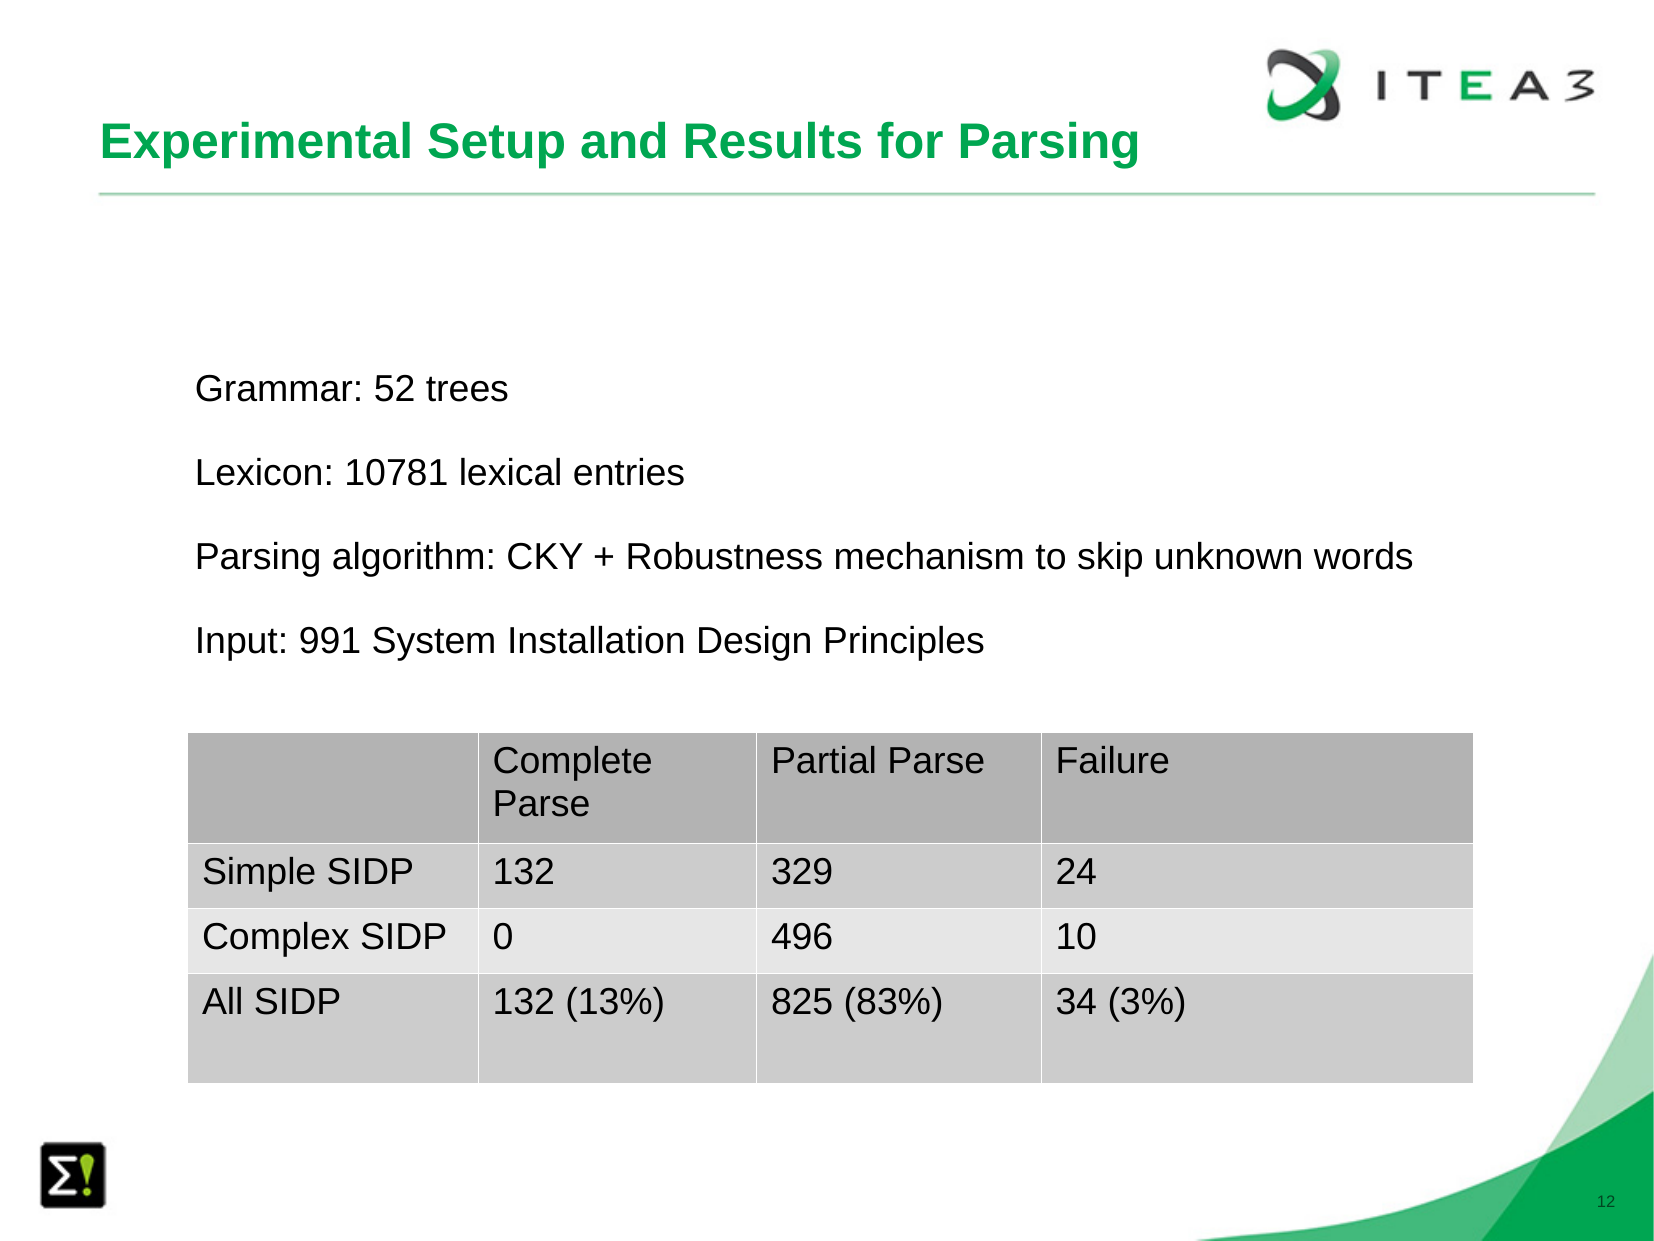

# Experimental Setup and Results for Parsing
Grammar: 52 trees
Lexicon: 10781 lexical entries
Parsing algorithm: CKY + Robustness mechanism to skip unknown words
Input: 991 System Installation Design Principles
| | Complete Parse | Partial Parse | Failure |
| --- | --- | --- | --- |
| Simple SIDP | 132 | 329 | 24 |
| Complex SIDP | 0 | 496 | 10 |
| All SIDP | 132 (13%) | 825 (83%) | 34 (3%) |